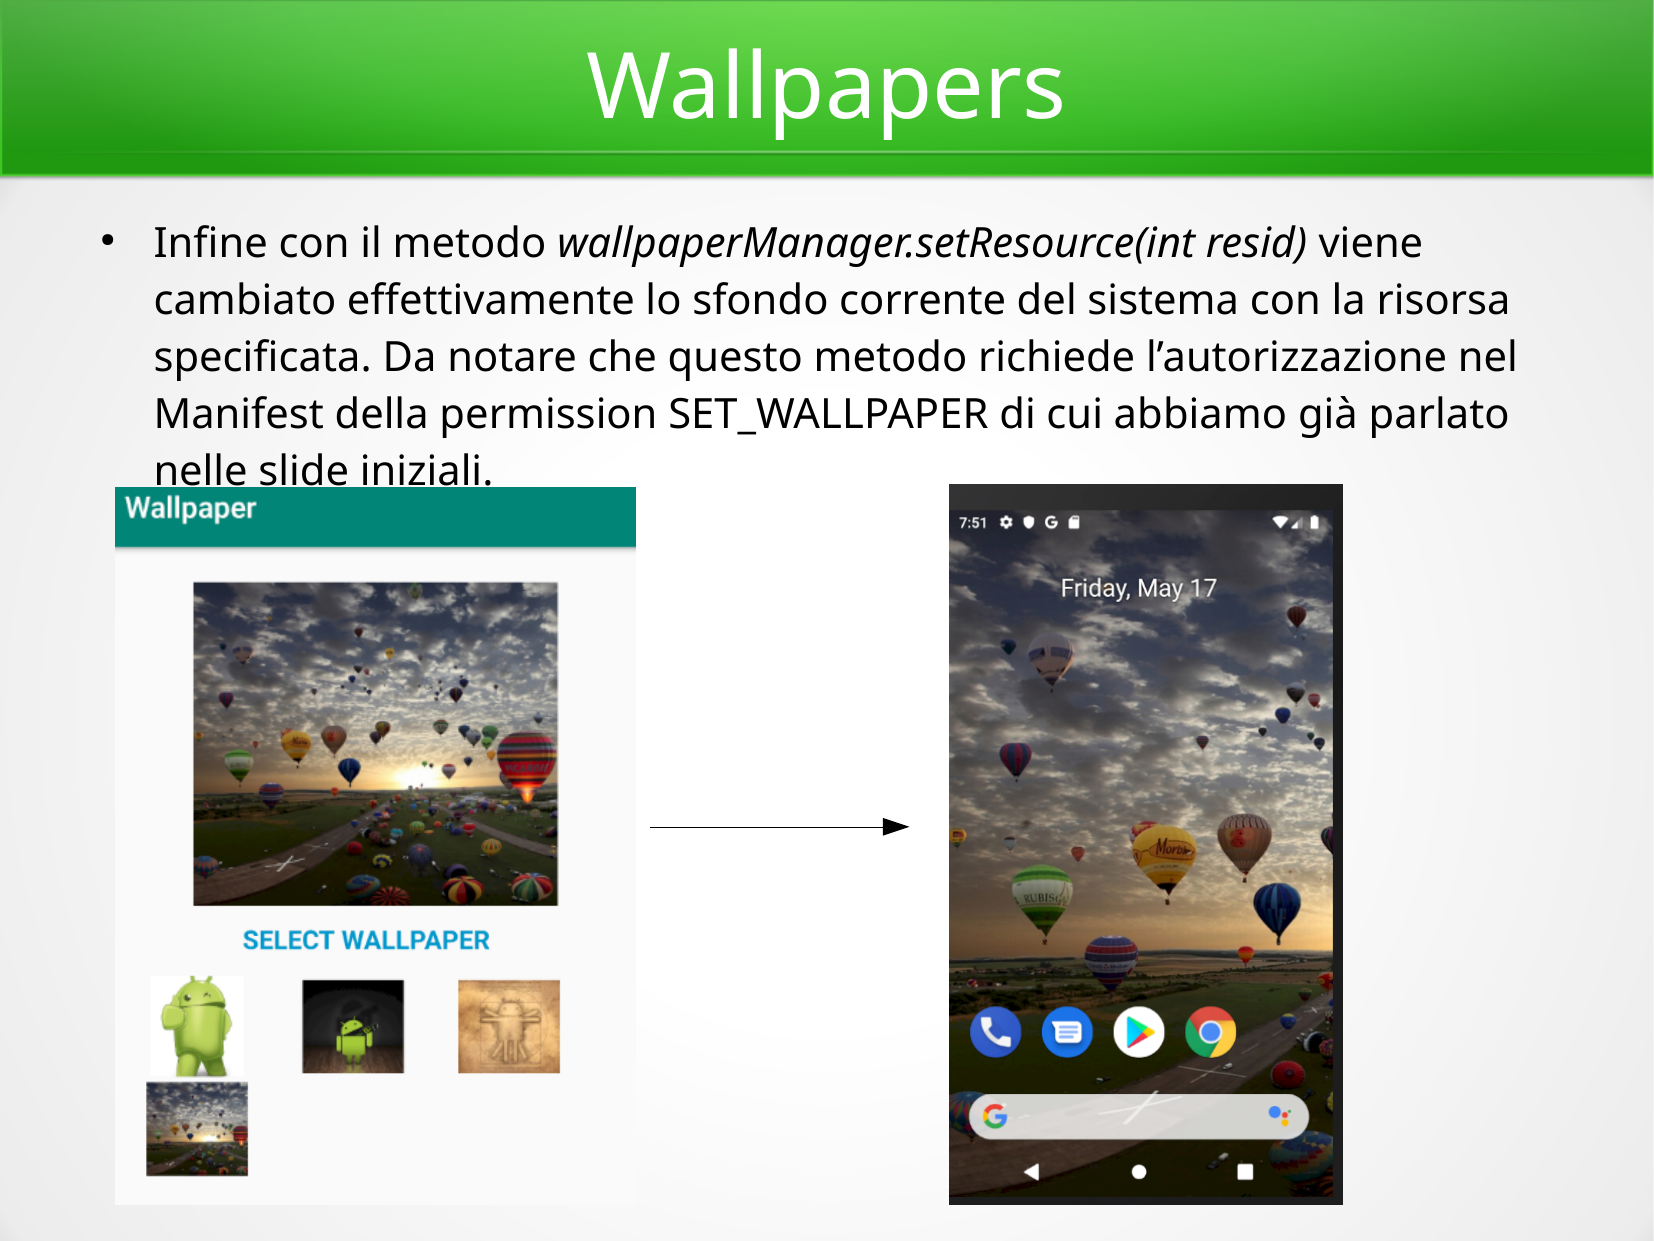

# Wallpapers
Infine con il metodo wallpaperManager.setResource(int resid) viene cambiato effettivamente lo sfondo corrente del sistema con la risorsa specificata. Da notare che questo metodo richiede l’autorizzazione nel Manifest della permission SET_WALLPAPER di cui abbiamo già parlato nelle slide iniziali.